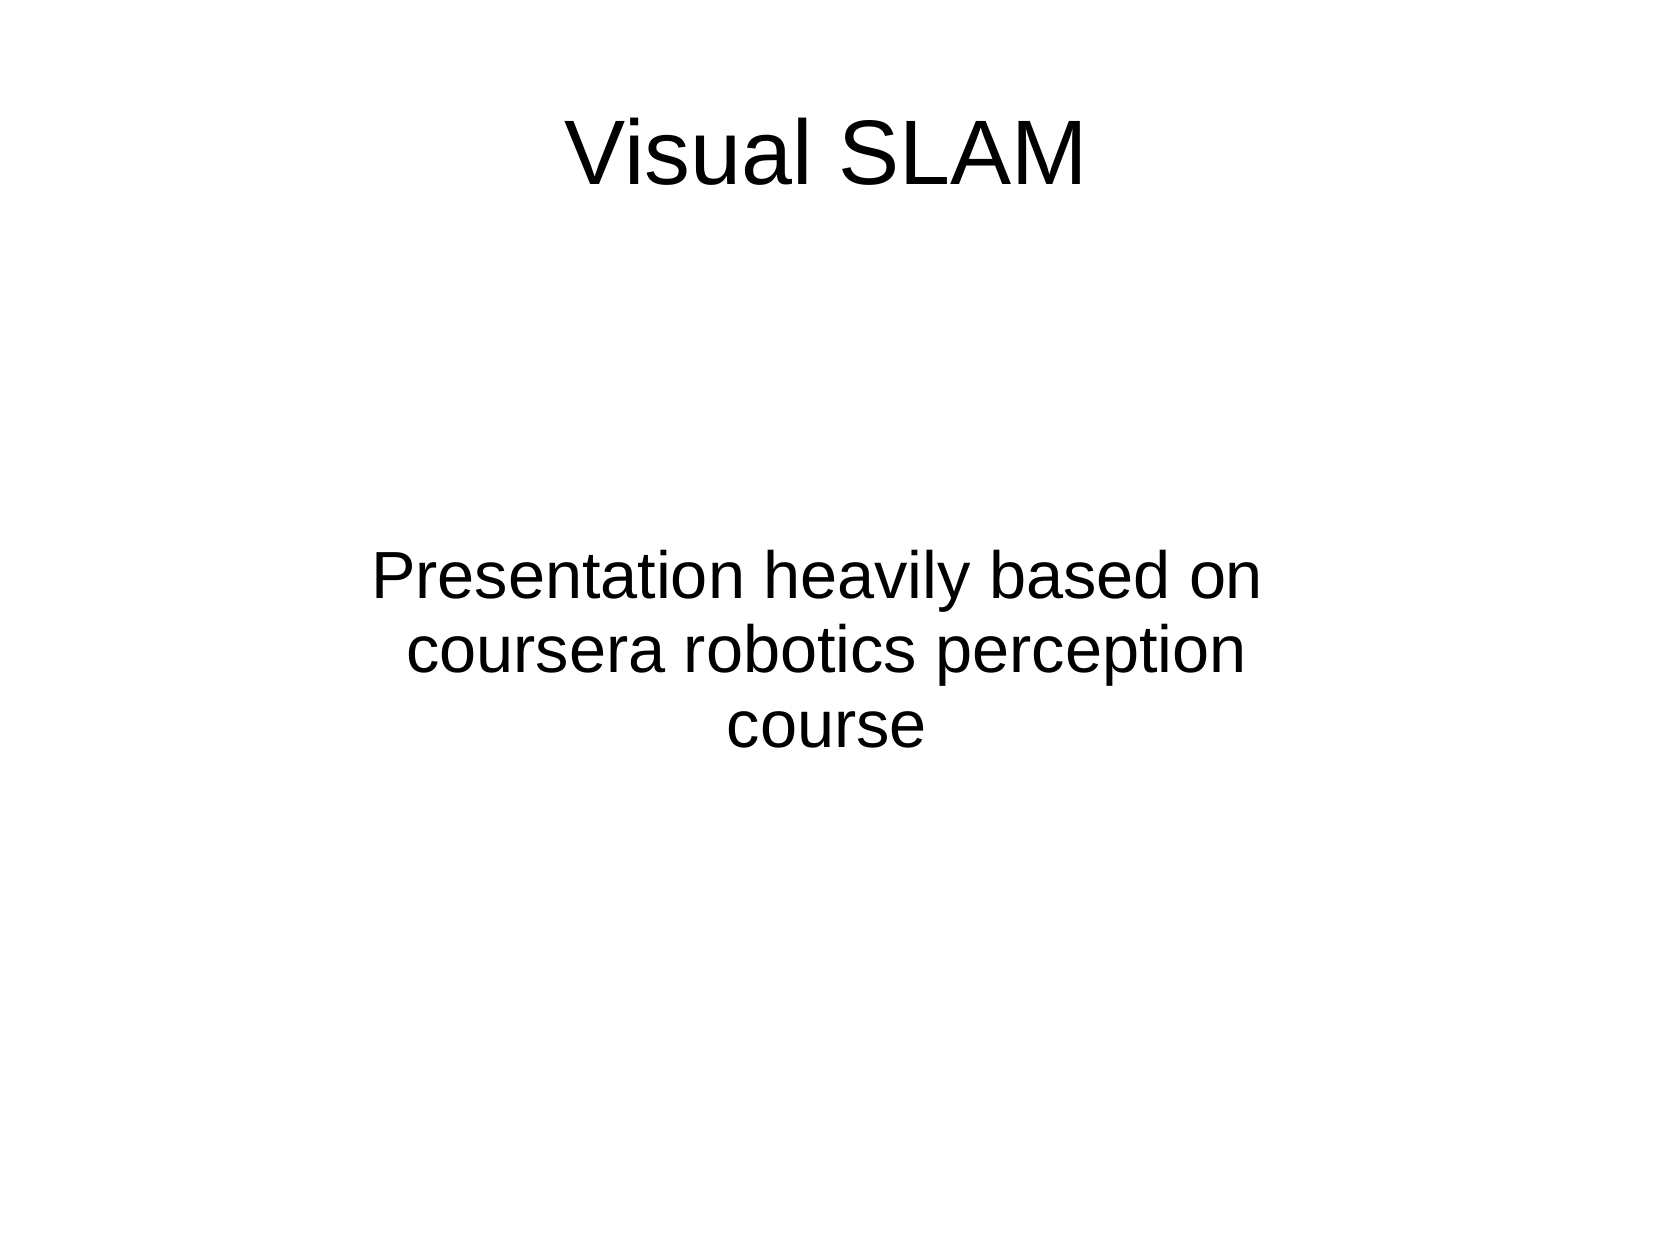

# Visual SLAM
Presentation heavily based on
coursera robotics perception
course